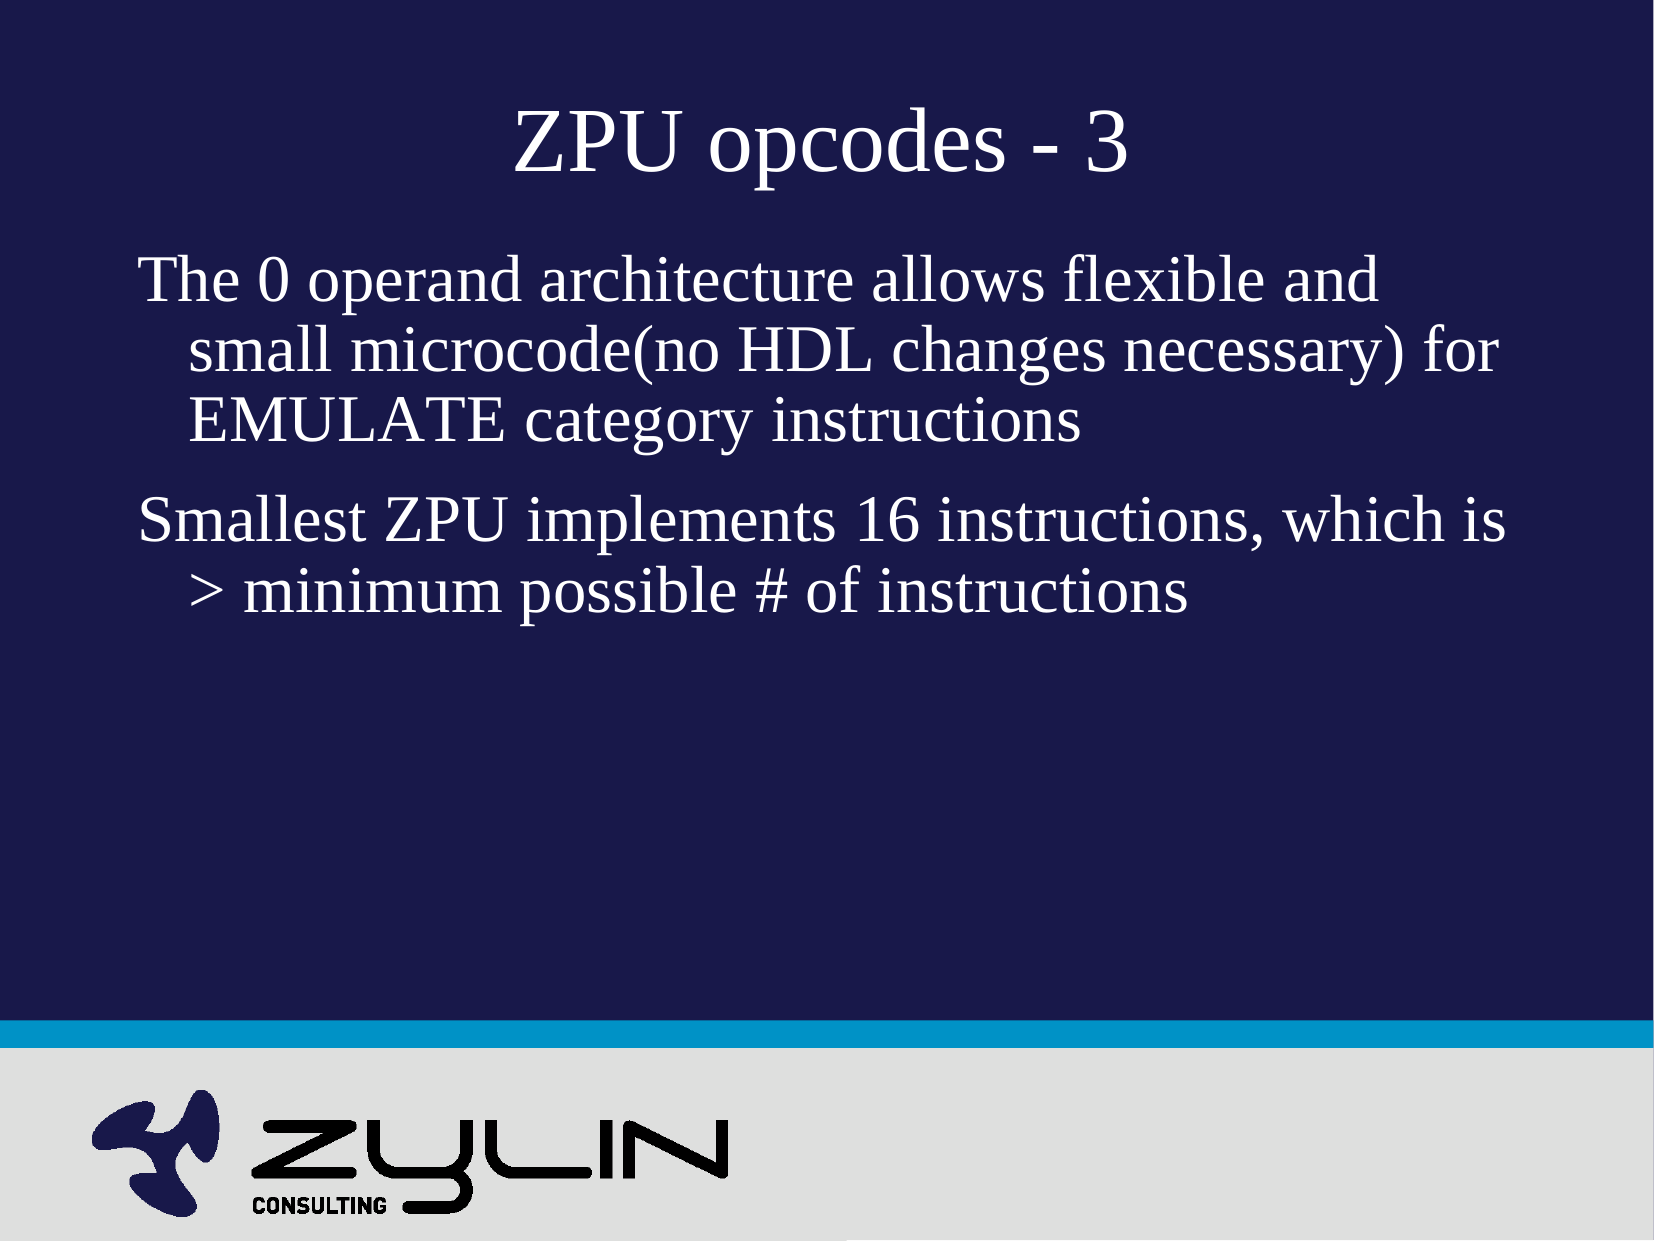

# ZPU opcodes - 3
The 0 operand architecture allows flexible and small microcode(no HDL changes necessary) for EMULATE category instructions
Smallest ZPU implements 16 instructions, which is > minimum possible # of instructions